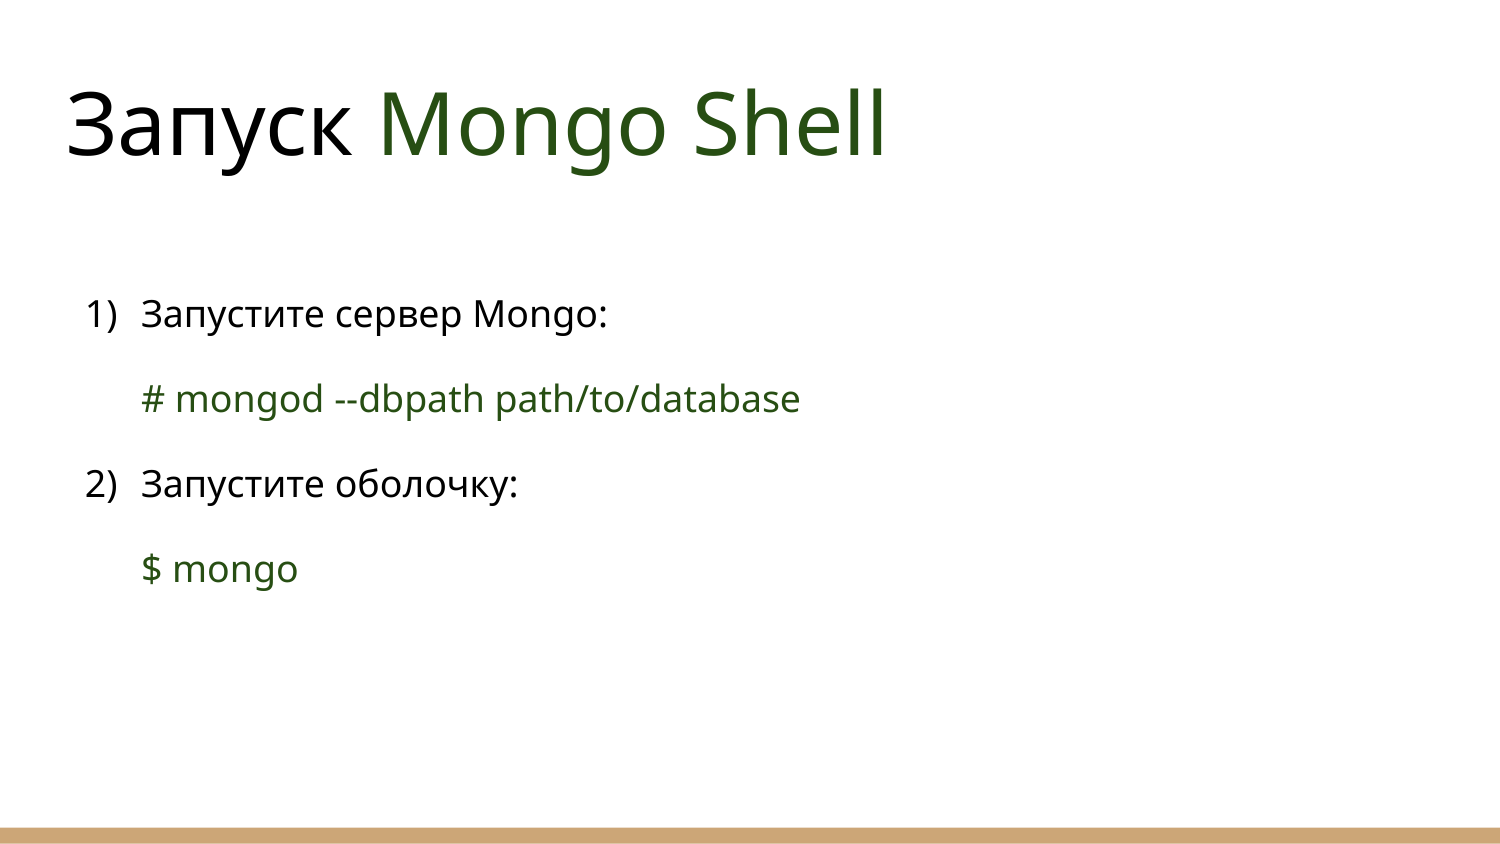

# Запуск Mongo Shell
Запустите сервер Mongo:
# mongod --dbpath path/to/database
Запустите оболочку:
$ mongo